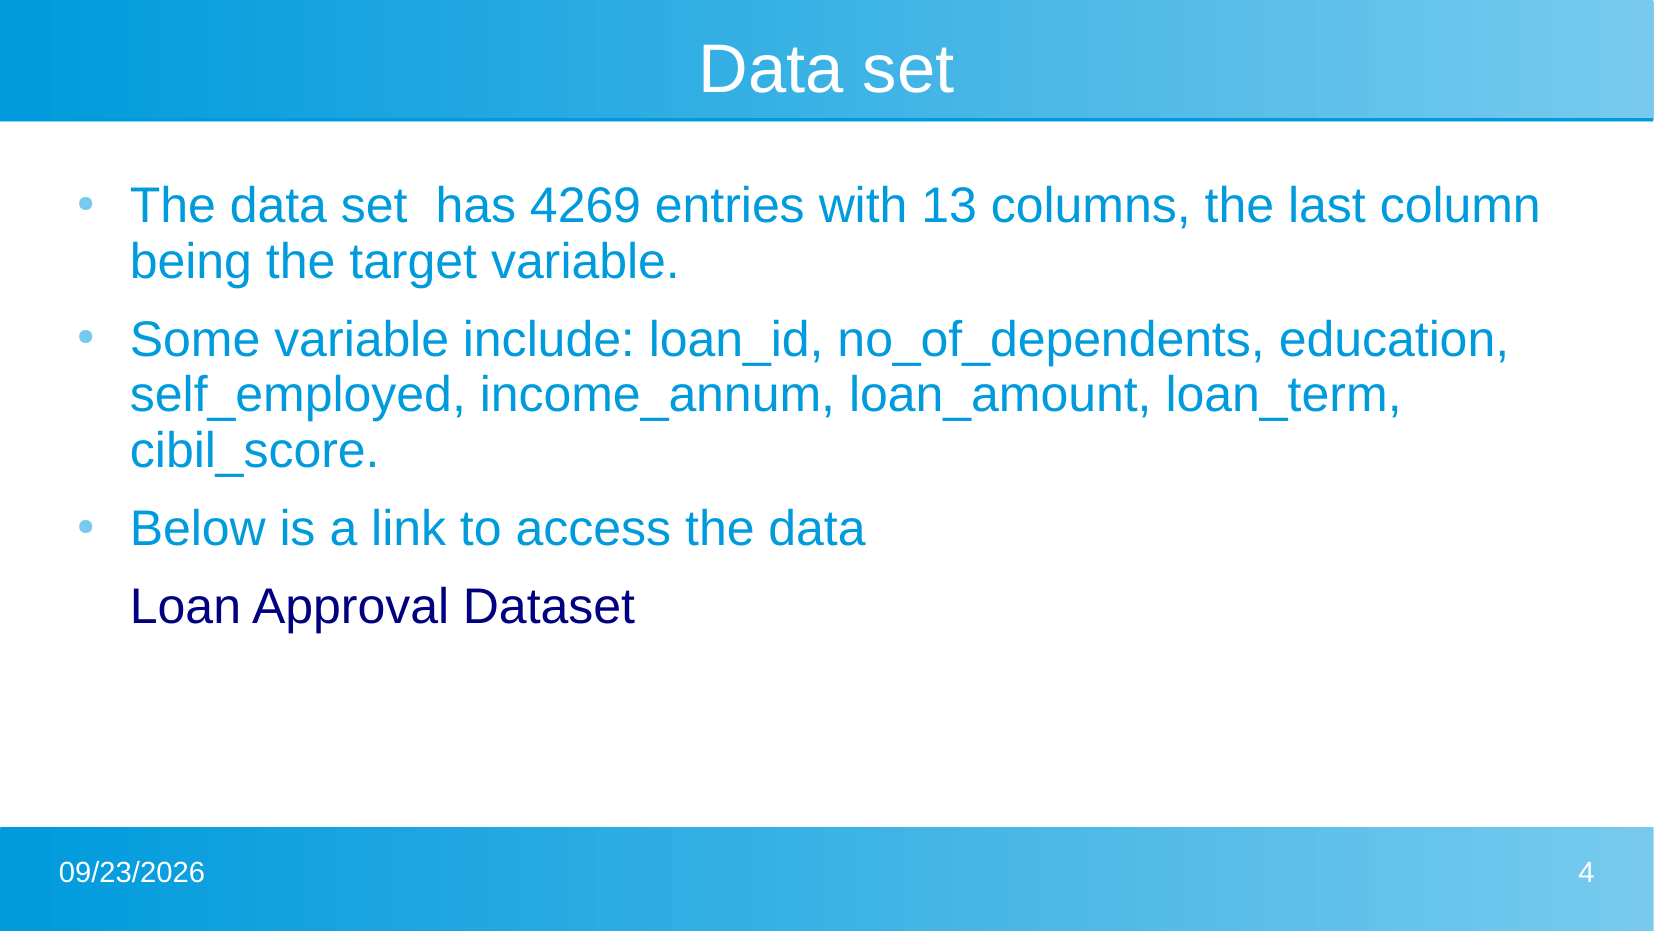

# Data set
The data set has 4269 entries with 13 columns, the last column being the target variable.
Some variable include: loan_id, no_of_dependents, education, self_employed, income_annum, loan_amount, loan_term, cibil_score.
Below is a link to access the data
Loan Approval Dataset
4